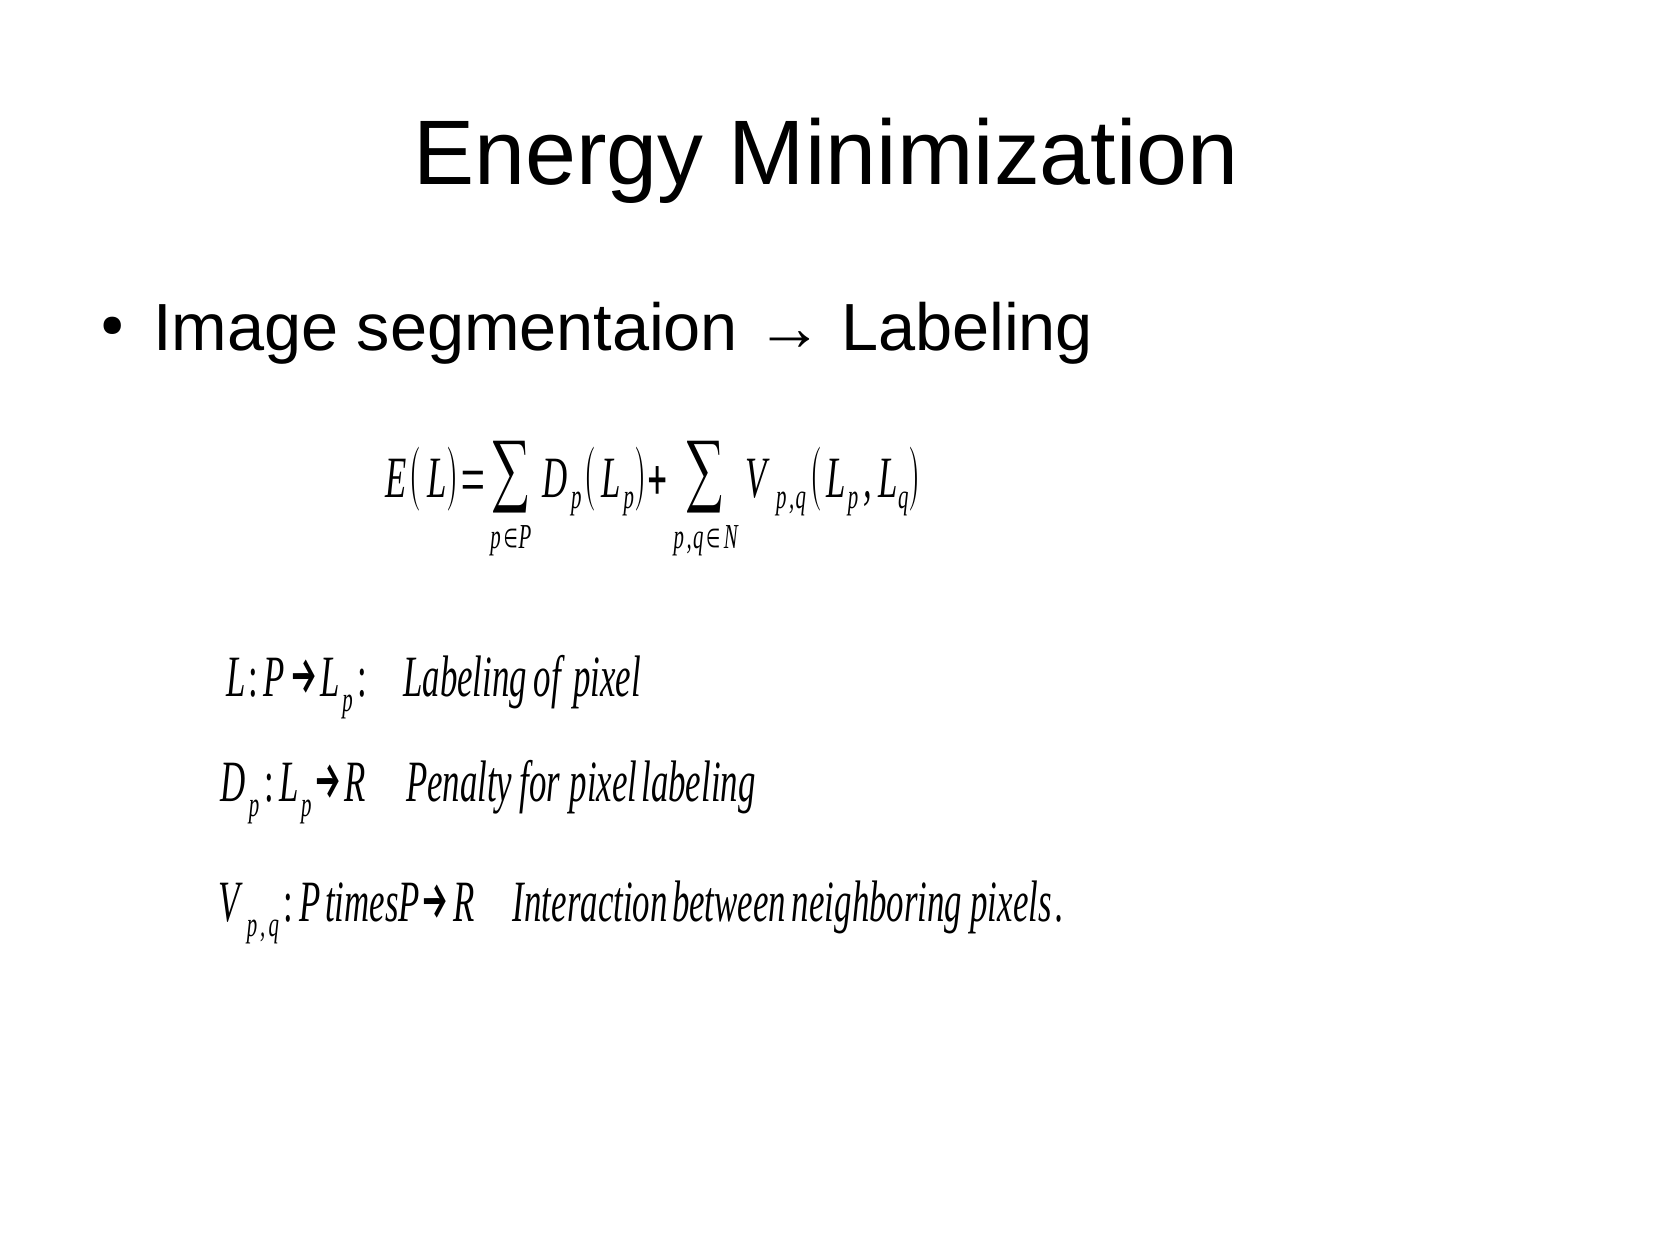

# Energy Minimization
Image segmentaion → Labeling